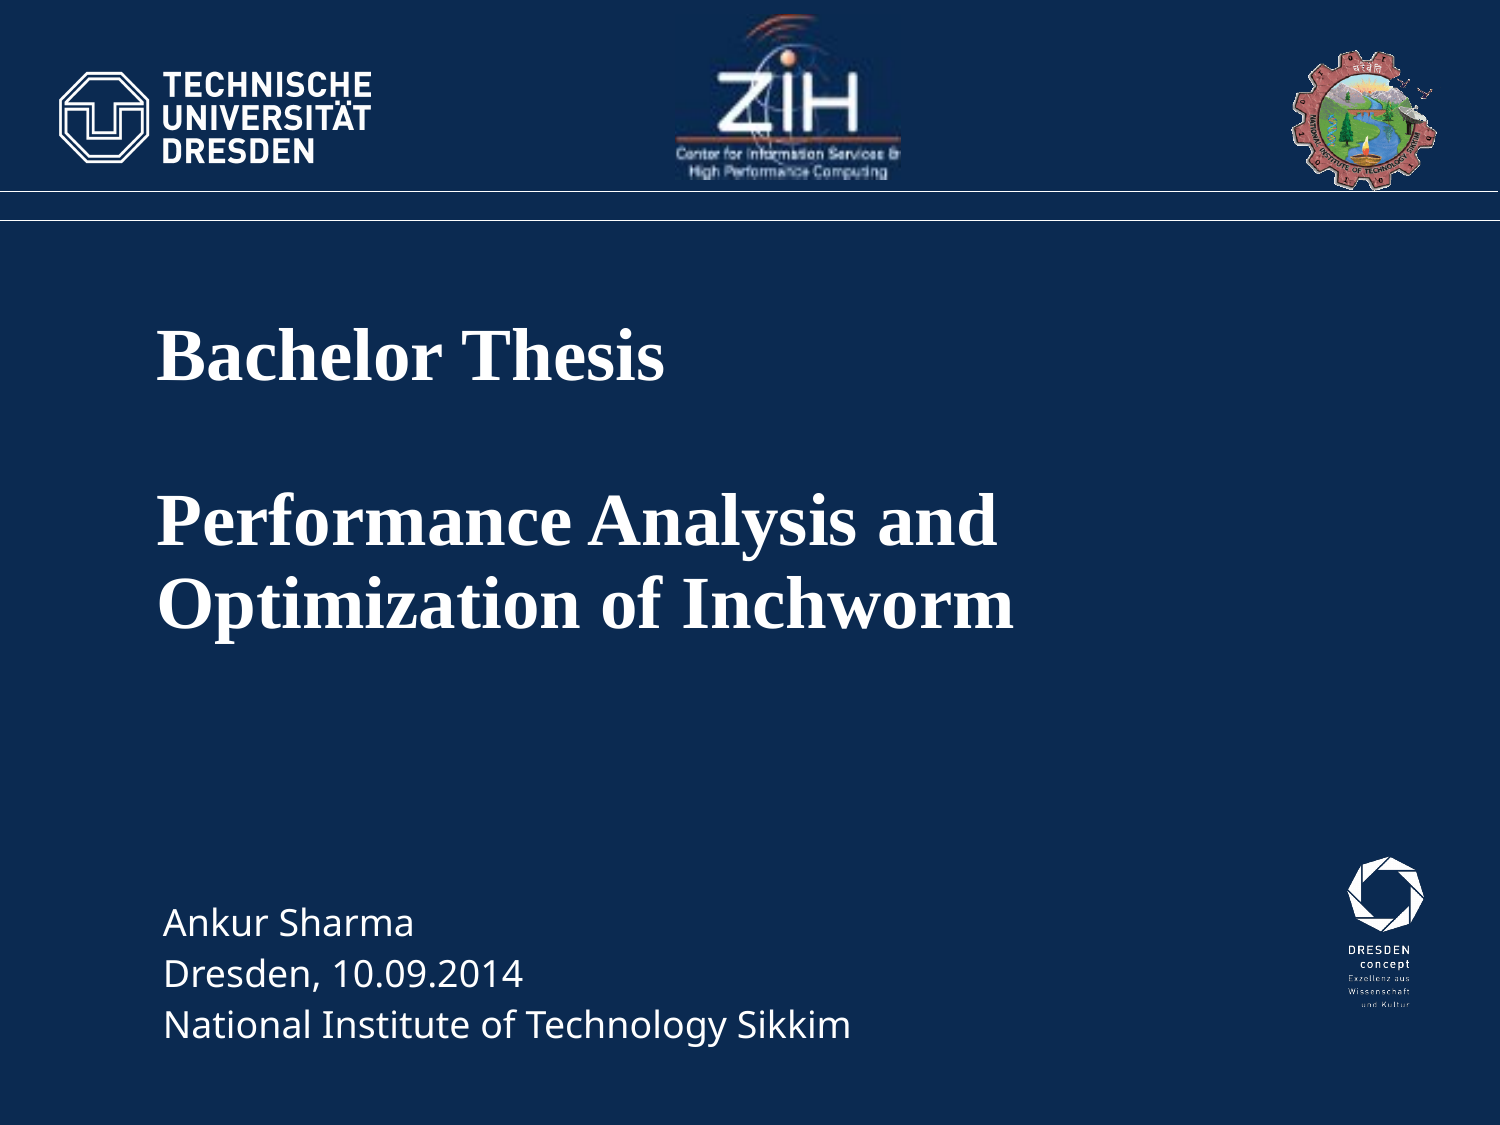

# Bachelor Thesis Performance Analysis and Optimization of Inchworm
Ankur Sharma
Dresden, 10.09.2014
National Institute of Technology Sikkim